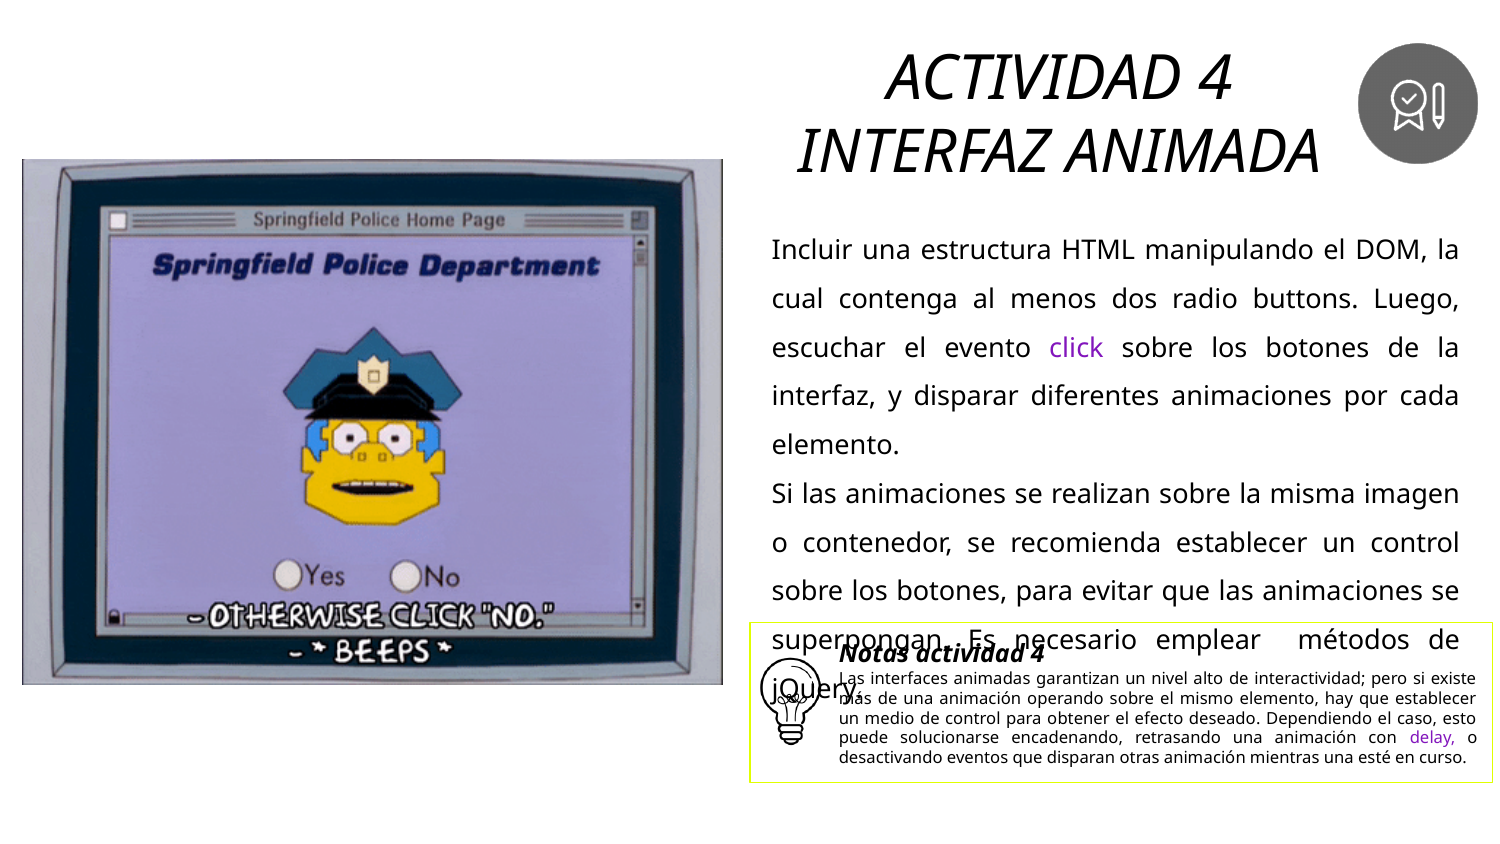

ACTIVIDAD 4
INTERFAZ ANIMADA
Incluir una estructura HTML manipulando el DOM, la cual contenga al menos dos radio buttons. Luego, escuchar el evento click sobre los botones de la interfaz, y disparar diferentes animaciones por cada elemento.
Si las animaciones se realizan sobre la misma imagen o contenedor, se recomienda establecer un control sobre los botones, para evitar que las animaciones se superpongan. Es necesario emplear métodos de jQuery.
Notas actividad 4
Las interfaces animadas garantizan un nivel alto de interactividad; pero si existe más de una animación operando sobre el mismo elemento, hay que establecer un medio de control para obtener el efecto deseado. Dependiendo el caso, esto puede solucionarse encadenando, retrasando una animación con delay, o desactivando eventos que disparan otras animación mientras una esté en curso.